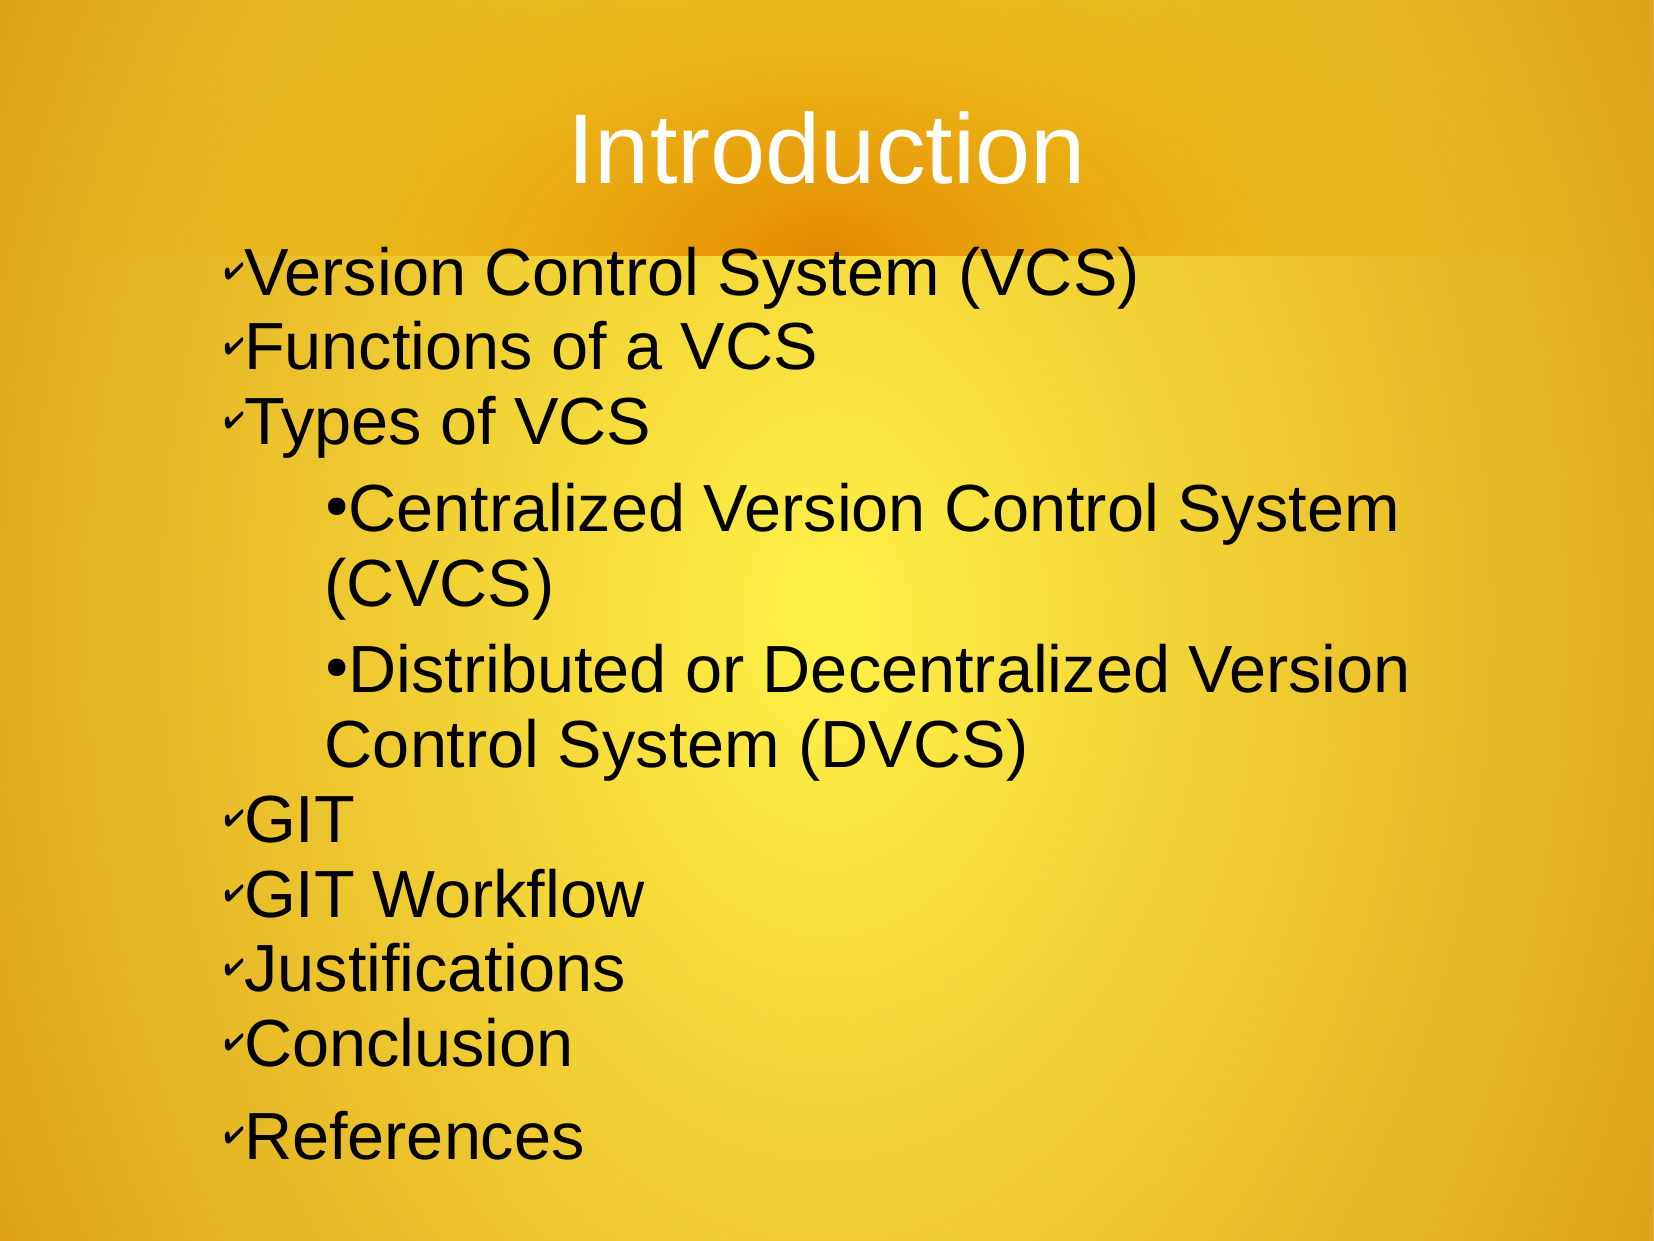

# Introduction
Version Control System (VCS)
Functions of a VCS
Types of VCS
Centralized Version Control System (CVCS)
Distributed or Decentralized Version Control System (DVCS)
GIT
GIT Workflow
Justifications
Conclusion
References